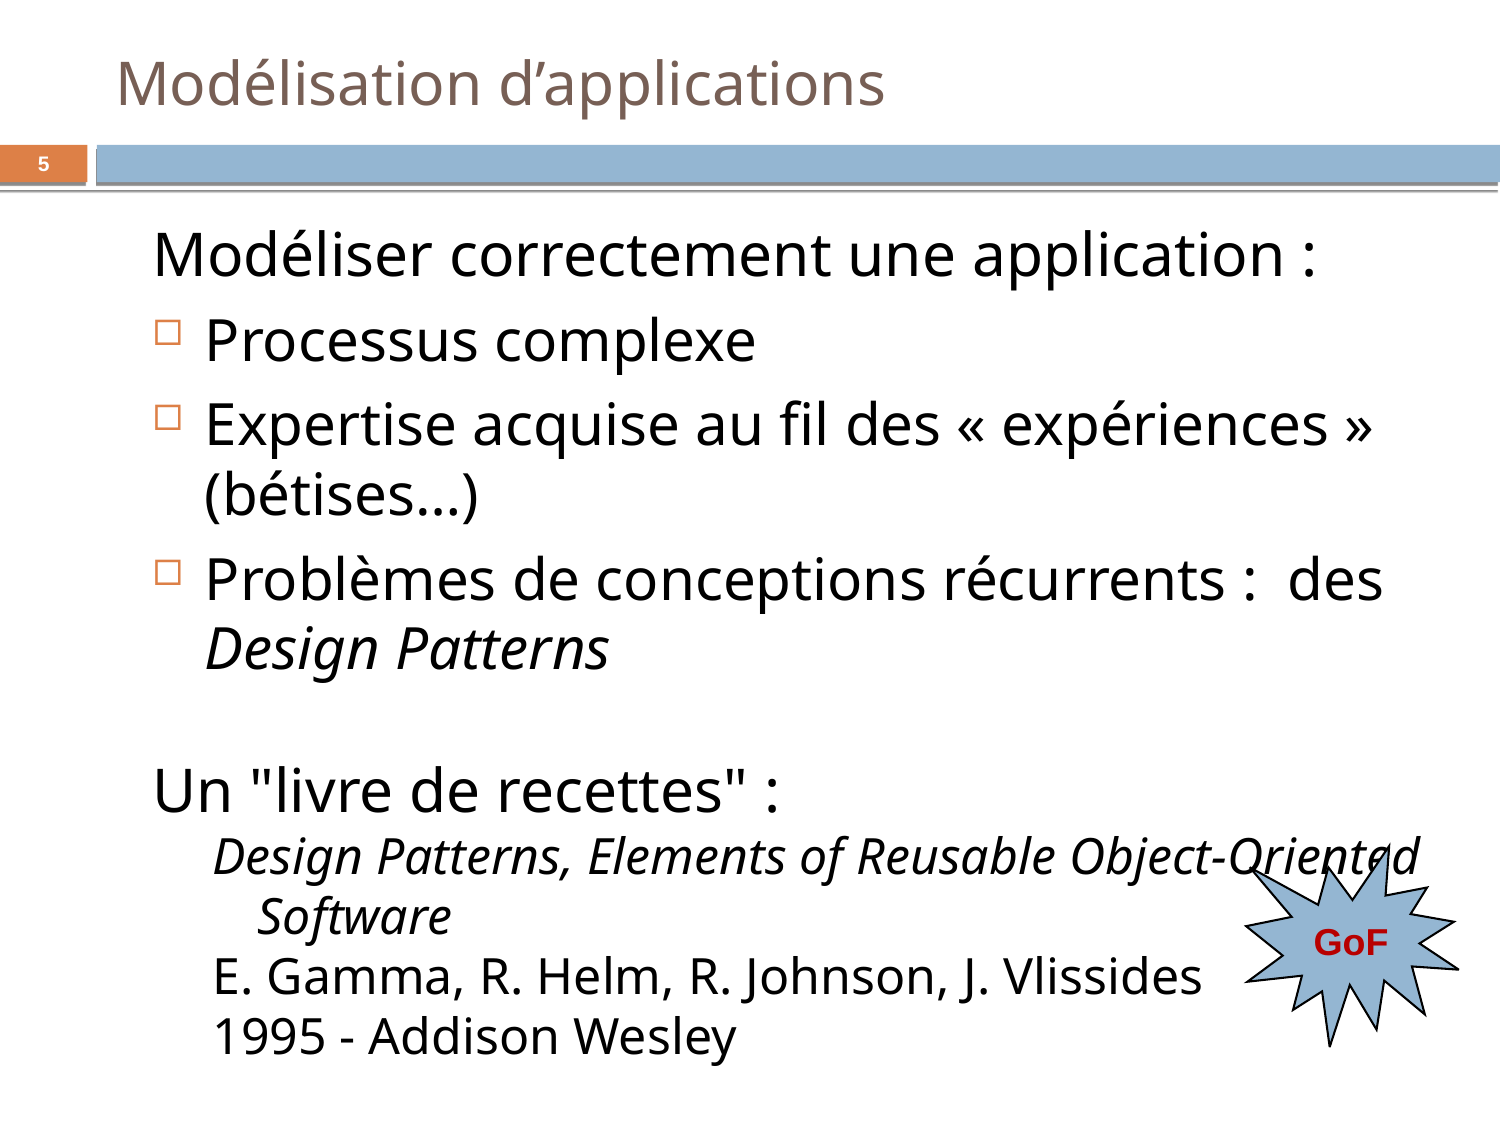

# Modélisation d’applications
Modéliser correctement une application :
Processus complexe
Expertise acquise au fil des « expériences » (bétises…)
Problèmes de conceptions récurrents : des Design Patterns
Un "livre de recettes" :
Design Patterns, Elements of Reusable Object-Oriented Software
E. Gamma, R. Helm, R. Johnson, J. Vlissides
1995 - Addison Wesley
GoF